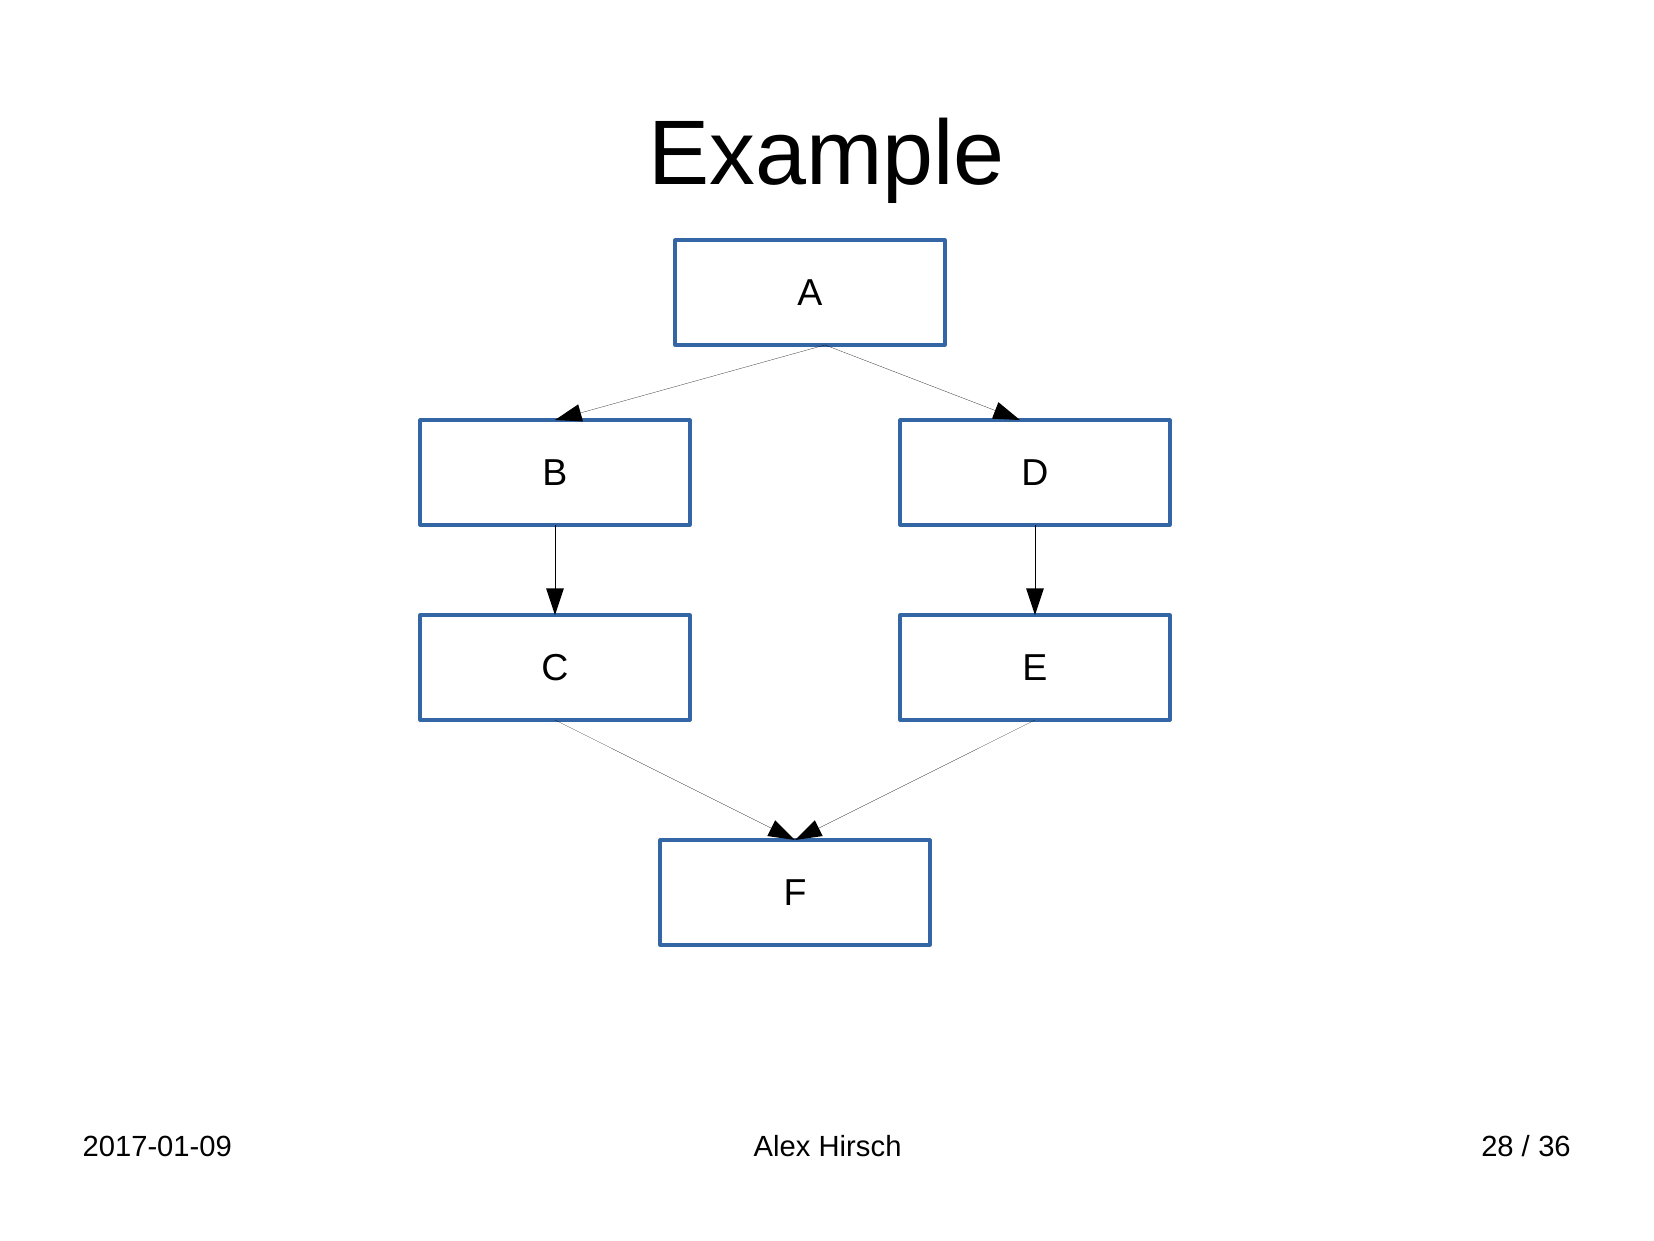

# Example
A
B
D
C
E
F
2017-01-09
Alex Hirsch
28